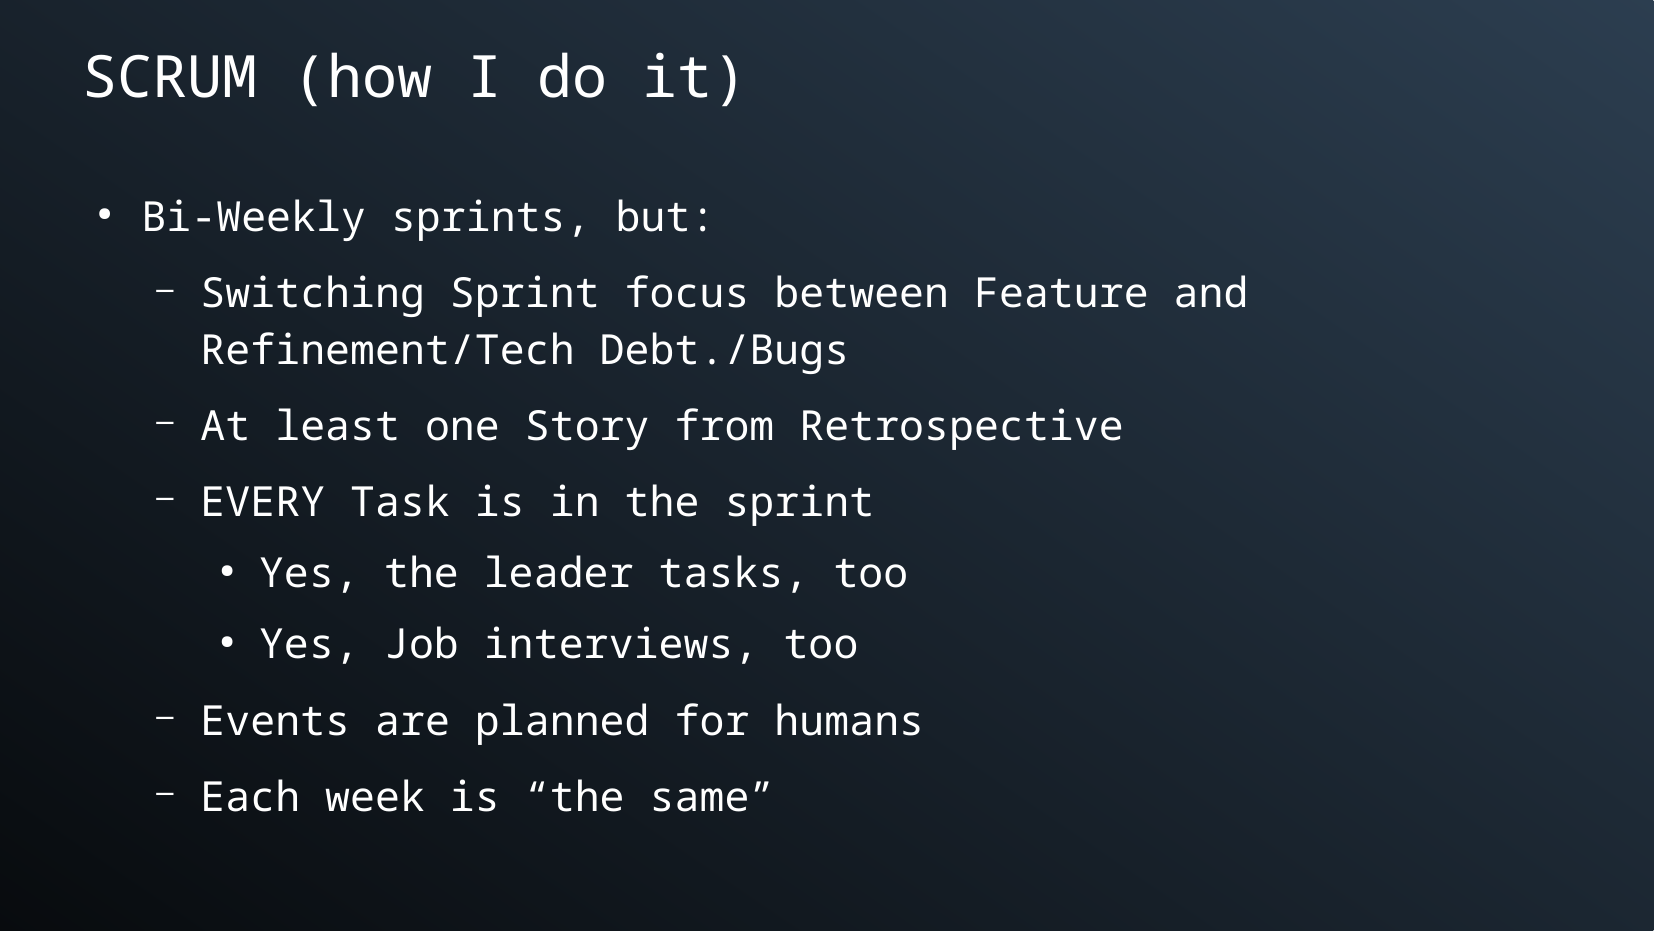

# SCRUM (how I do it)
Bi-Weekly sprints, but:
Switching Sprint focus between Feature and Refinement/Tech Debt./Bugs
At least one Story from Retrospective
EVERY Task is in the sprint
Yes, the leader tasks, too
Yes, Job interviews, too
Events are planned for humans
Each week is “the same”